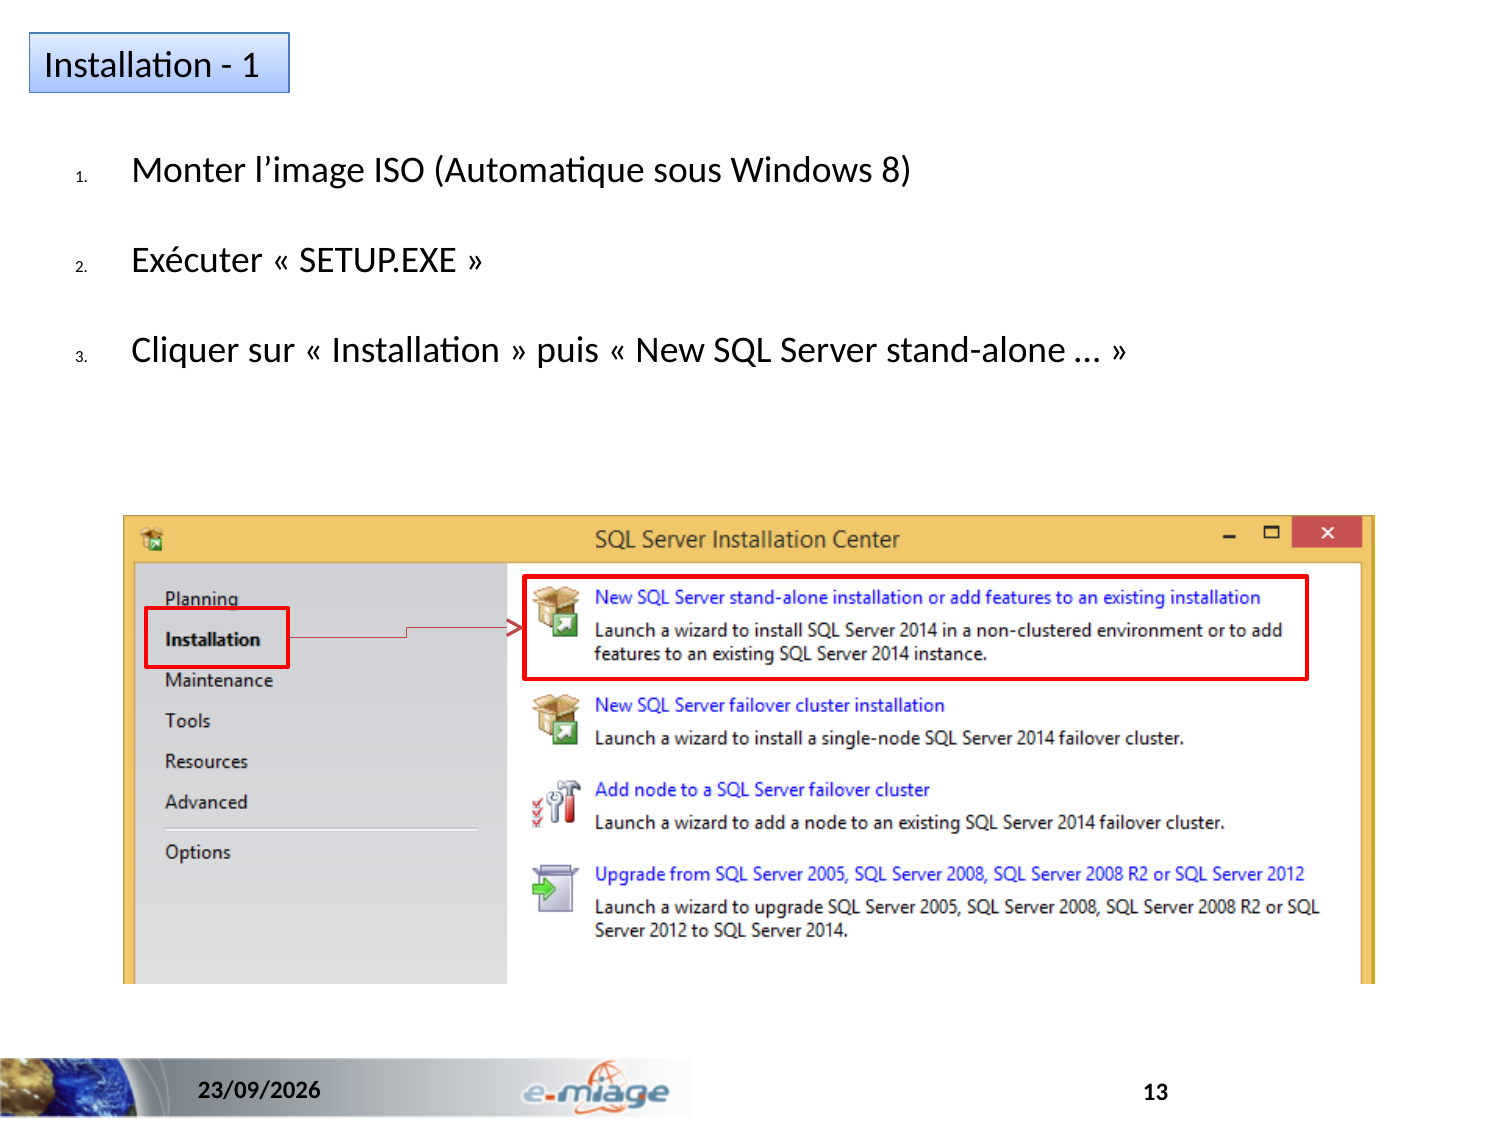

Installation - 1
Monter l’image ISO (Automatique sous Windows 8)
Exécuter « SETUP.EXE »
Cliquer sur « Installation » puis « New SQL Server stand-alone … »